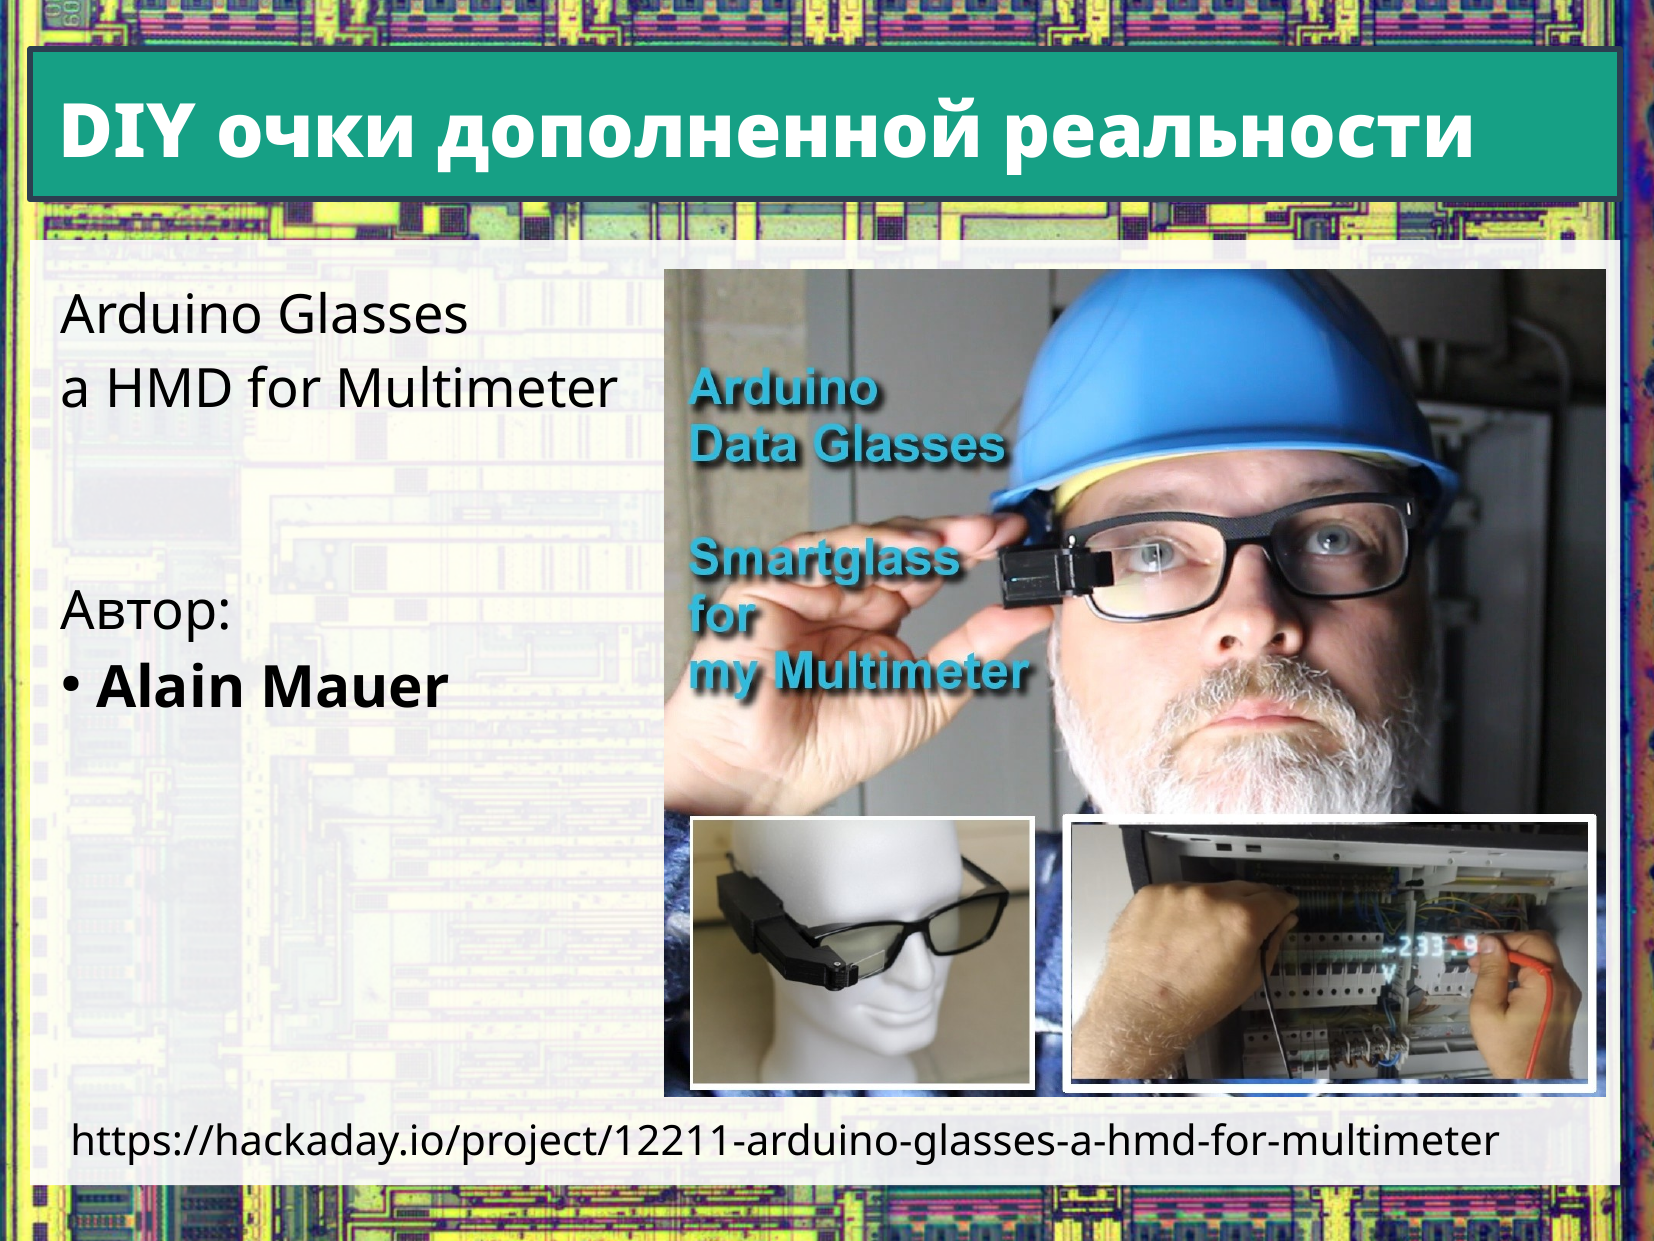

# DIY очки дополненной реальности
Arduino Glasses
a HMD for Multimeter
Автор:
Alain Mauer
https://hackaday.io/project/12211-arduino-glasses-a-hmd-for-multimeter
19